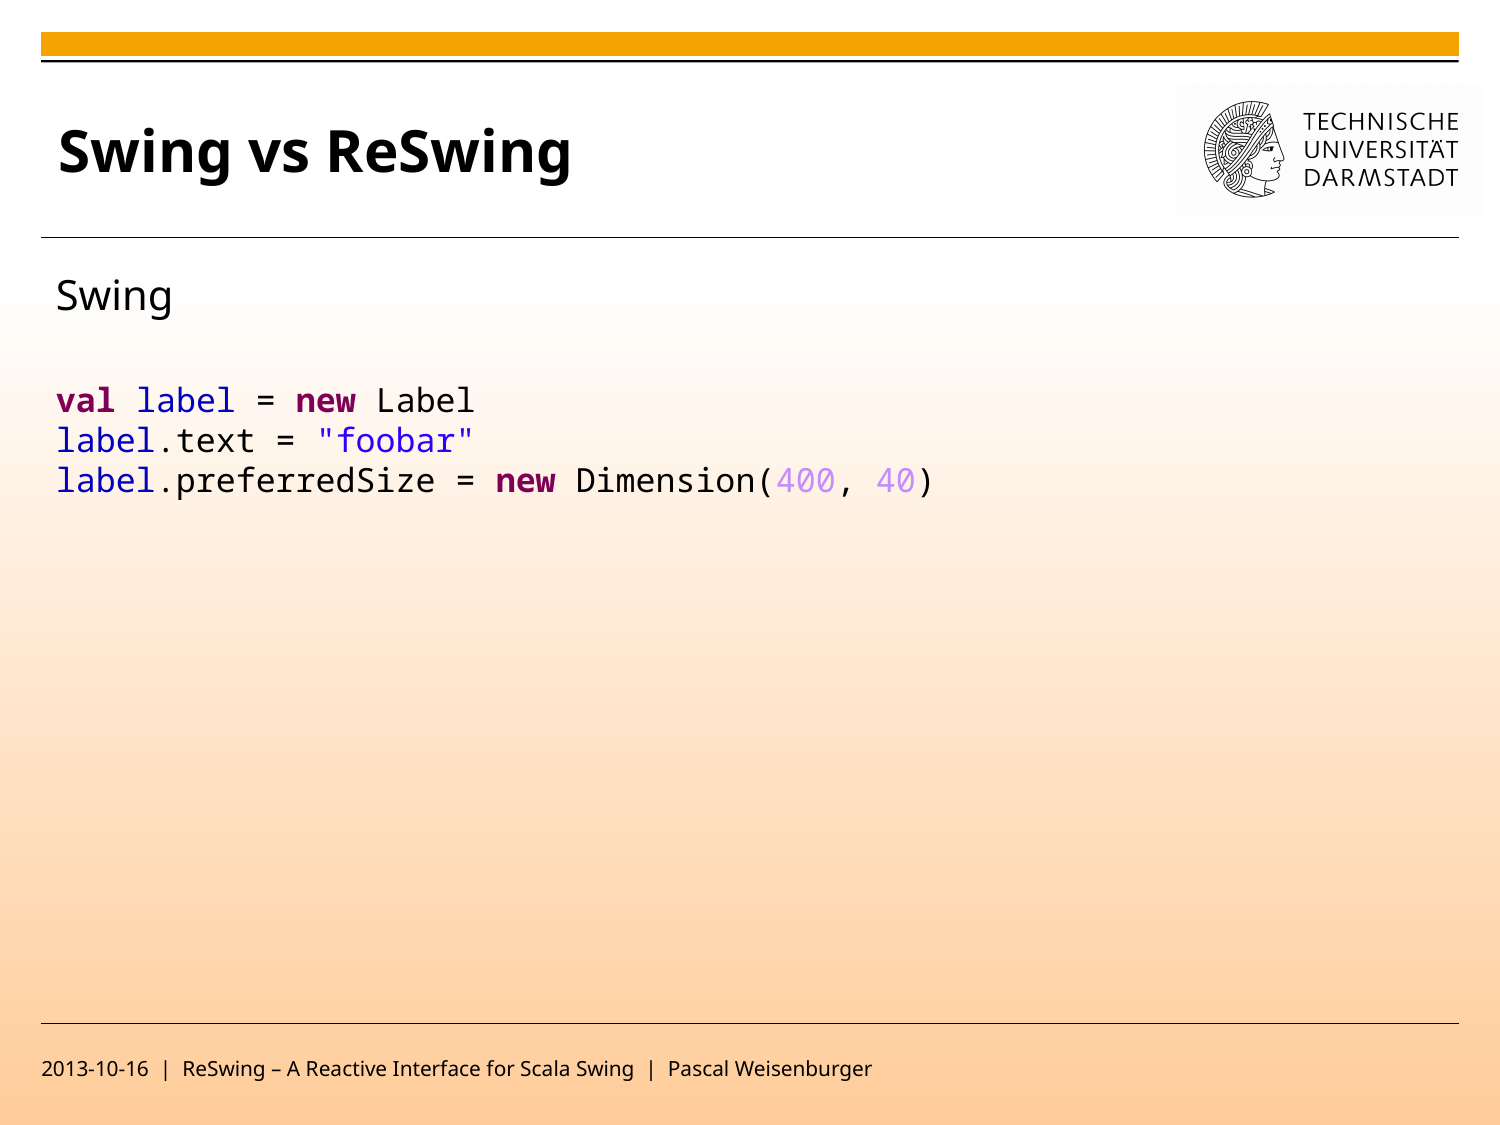

# Swing vs ReSwing
Swing
val label = new Label
label.text = "foobar"
label.preferredSize = new Dimension(400, 40)
Fachbereich nn | Institut nn | Prof. nn